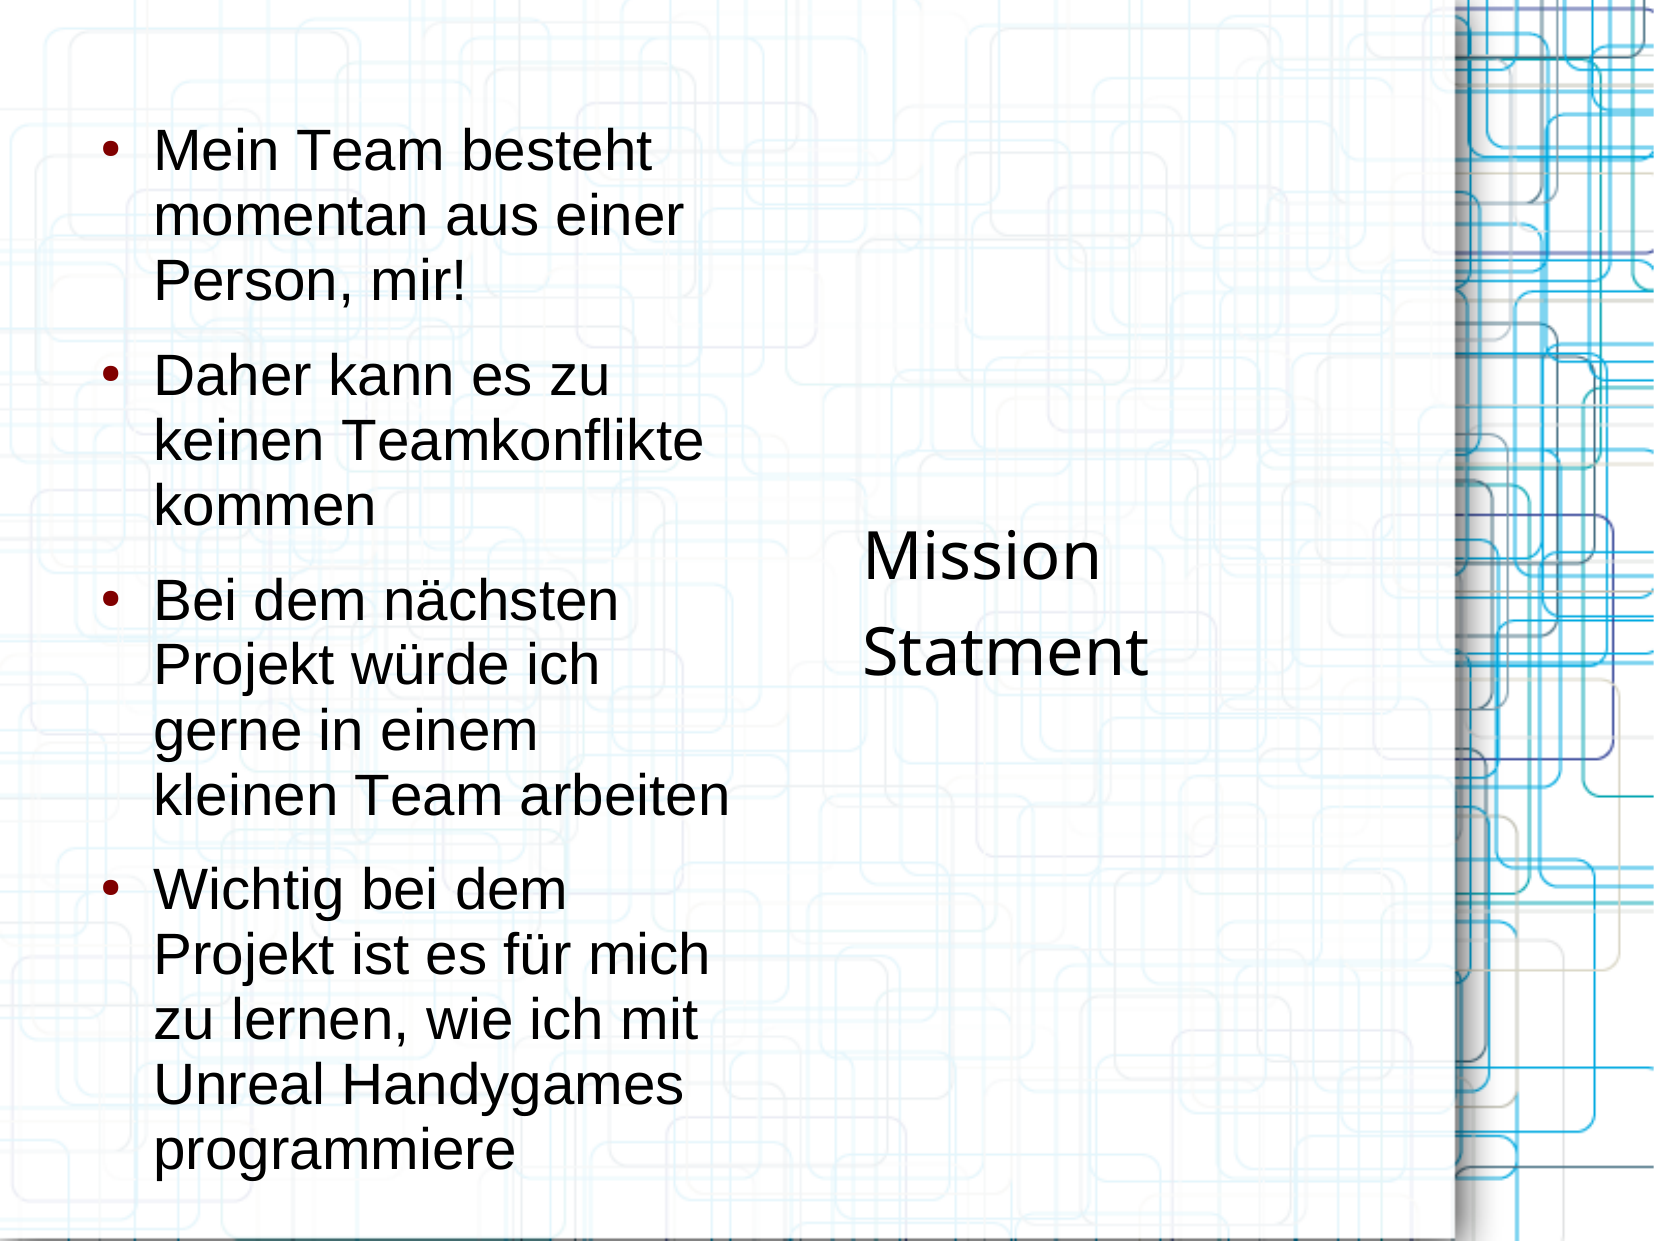

# Mein Team besteht momentan aus einer Person, mir!
Daher kann es zu keinen Teamkonflikte kommen
Bei dem nächsten Projekt würde ich gerne in einem kleinen Team arbeiten
Wichtig bei dem Projekt ist es für mich zu lernen, wie ich mit Unreal Handygames programmiere
Mission
Statment